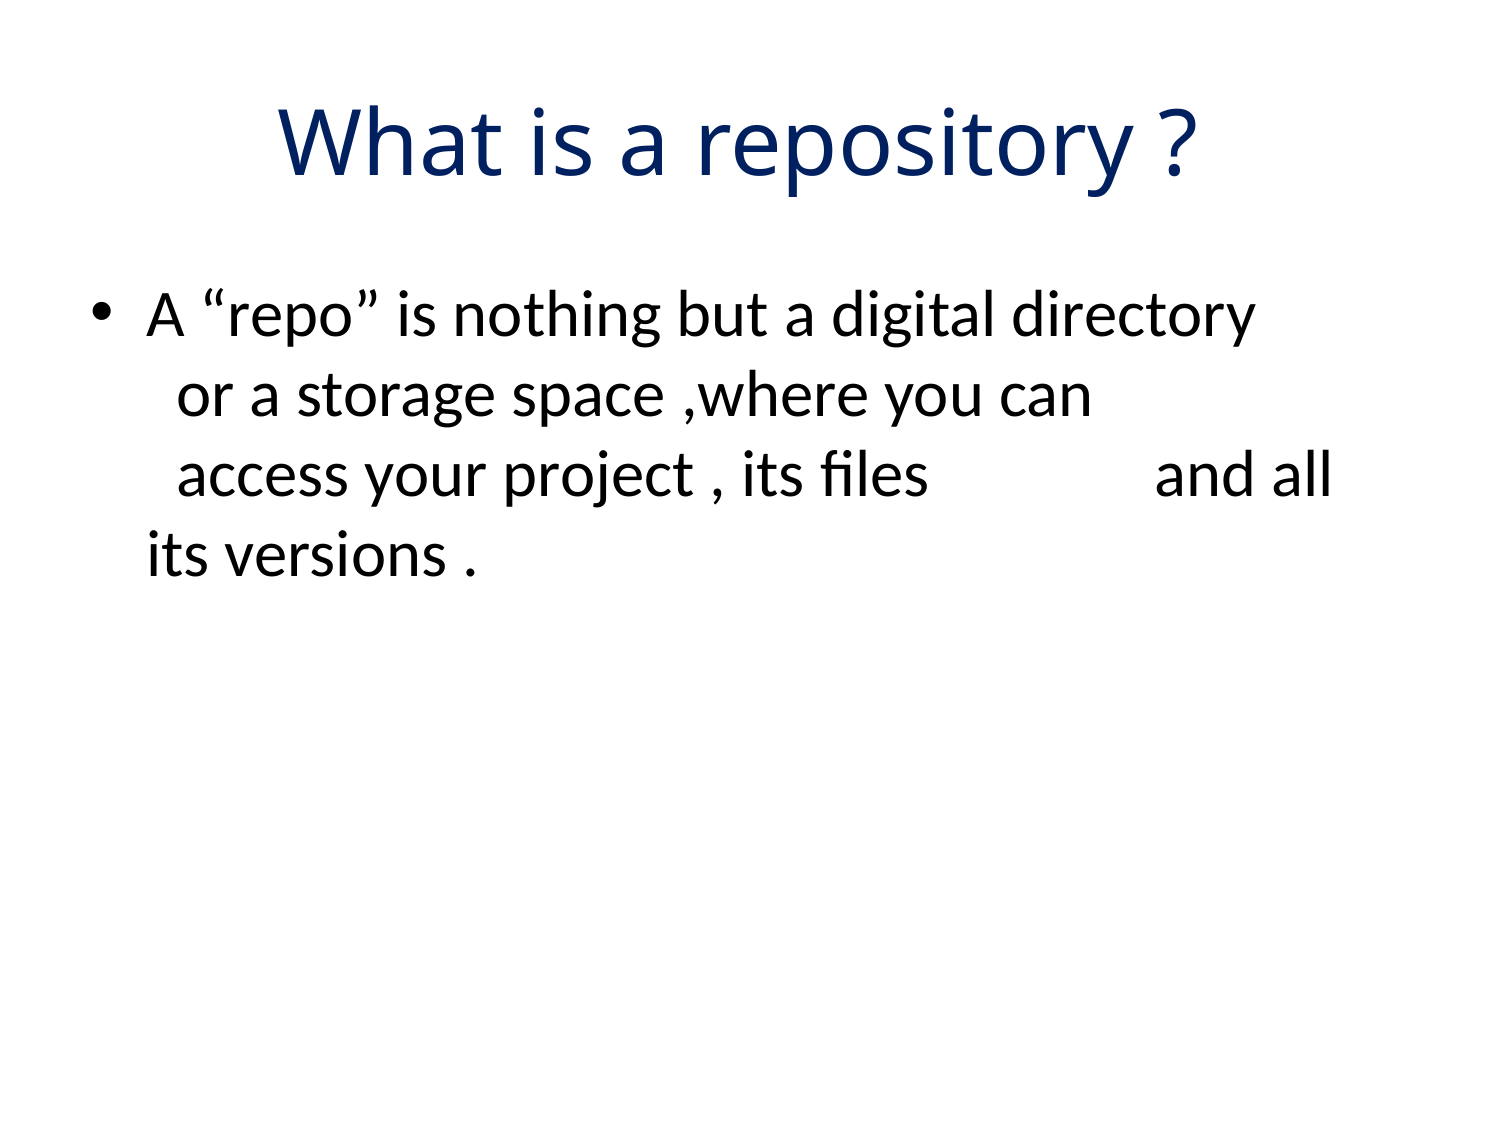

# What is a repository ?
A “repo” is nothing but a digital directory or a storage space ,where you can access your project , its files and all its versions .